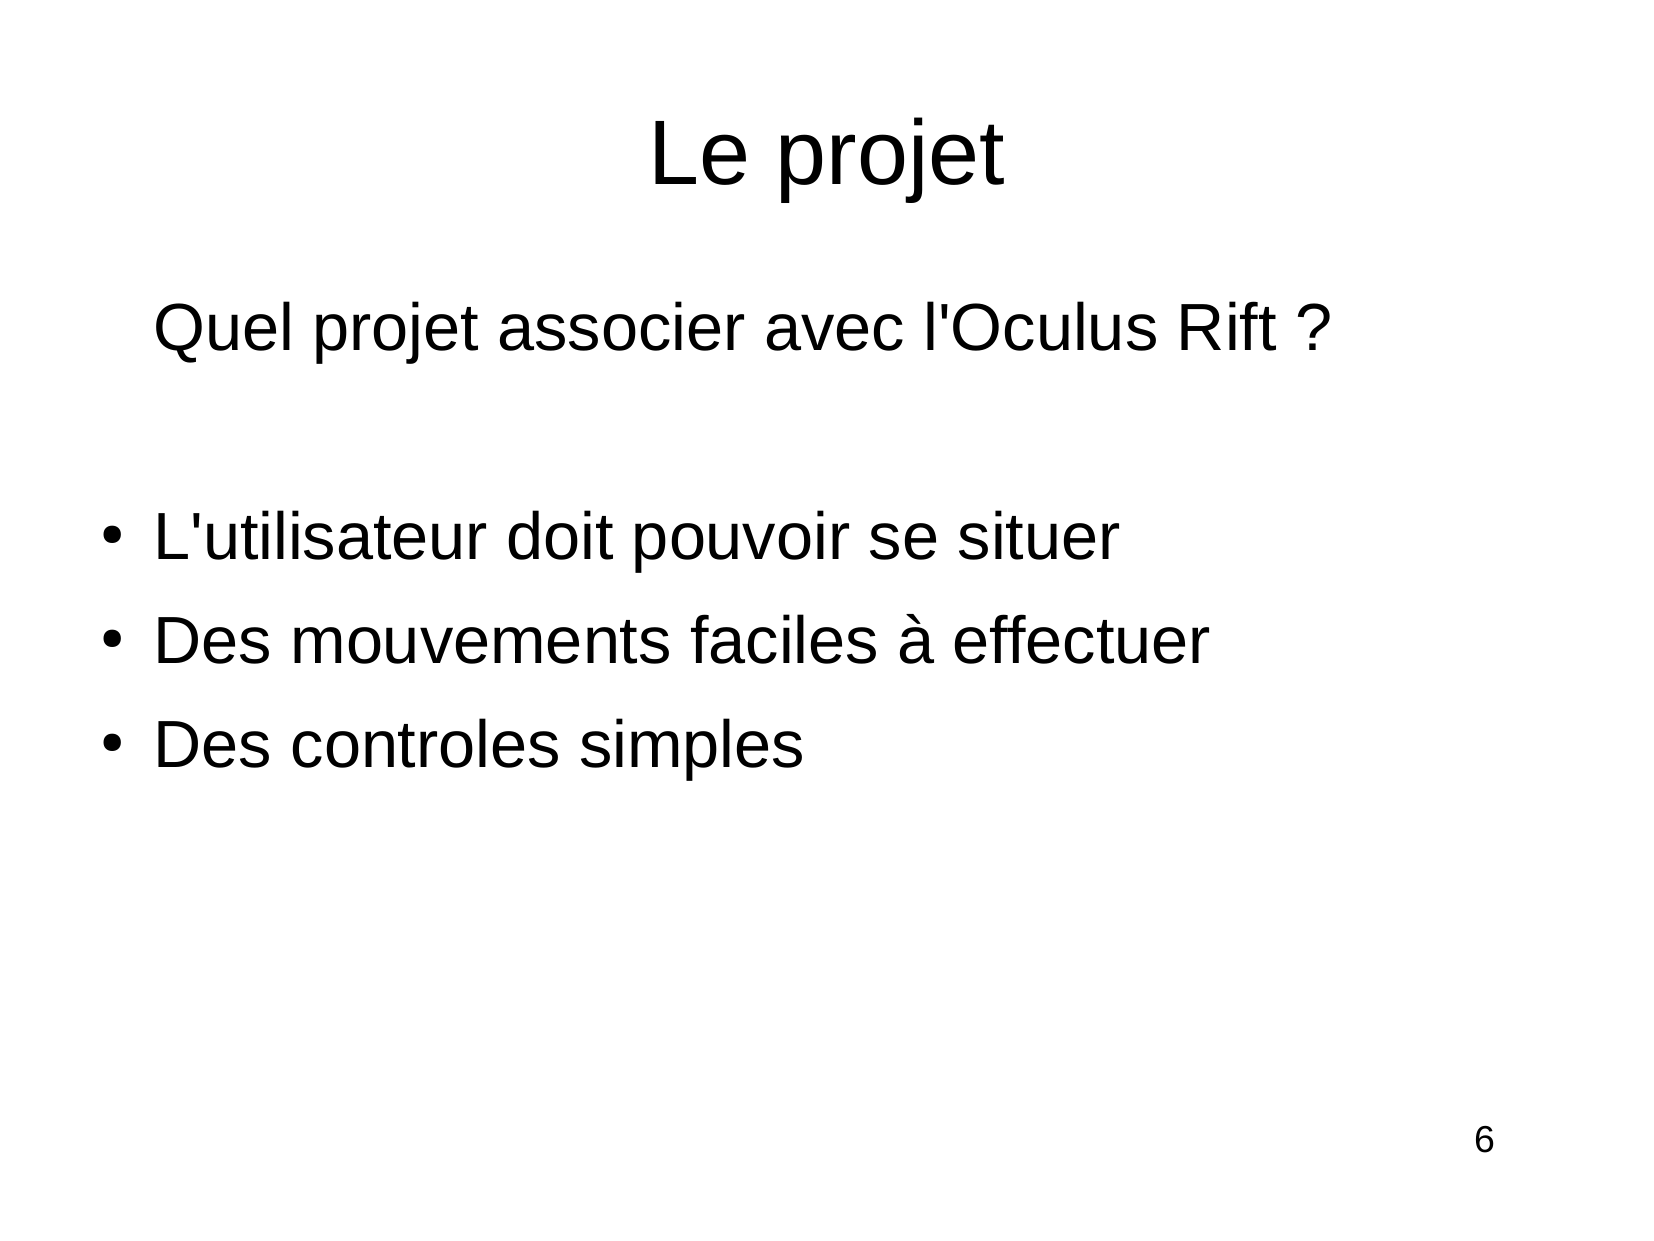

# Le projet
Quel projet associer avec l'Oculus Rift ?
L'utilisateur doit pouvoir se situer
Des mouvements faciles à effectuer
Des controles simples